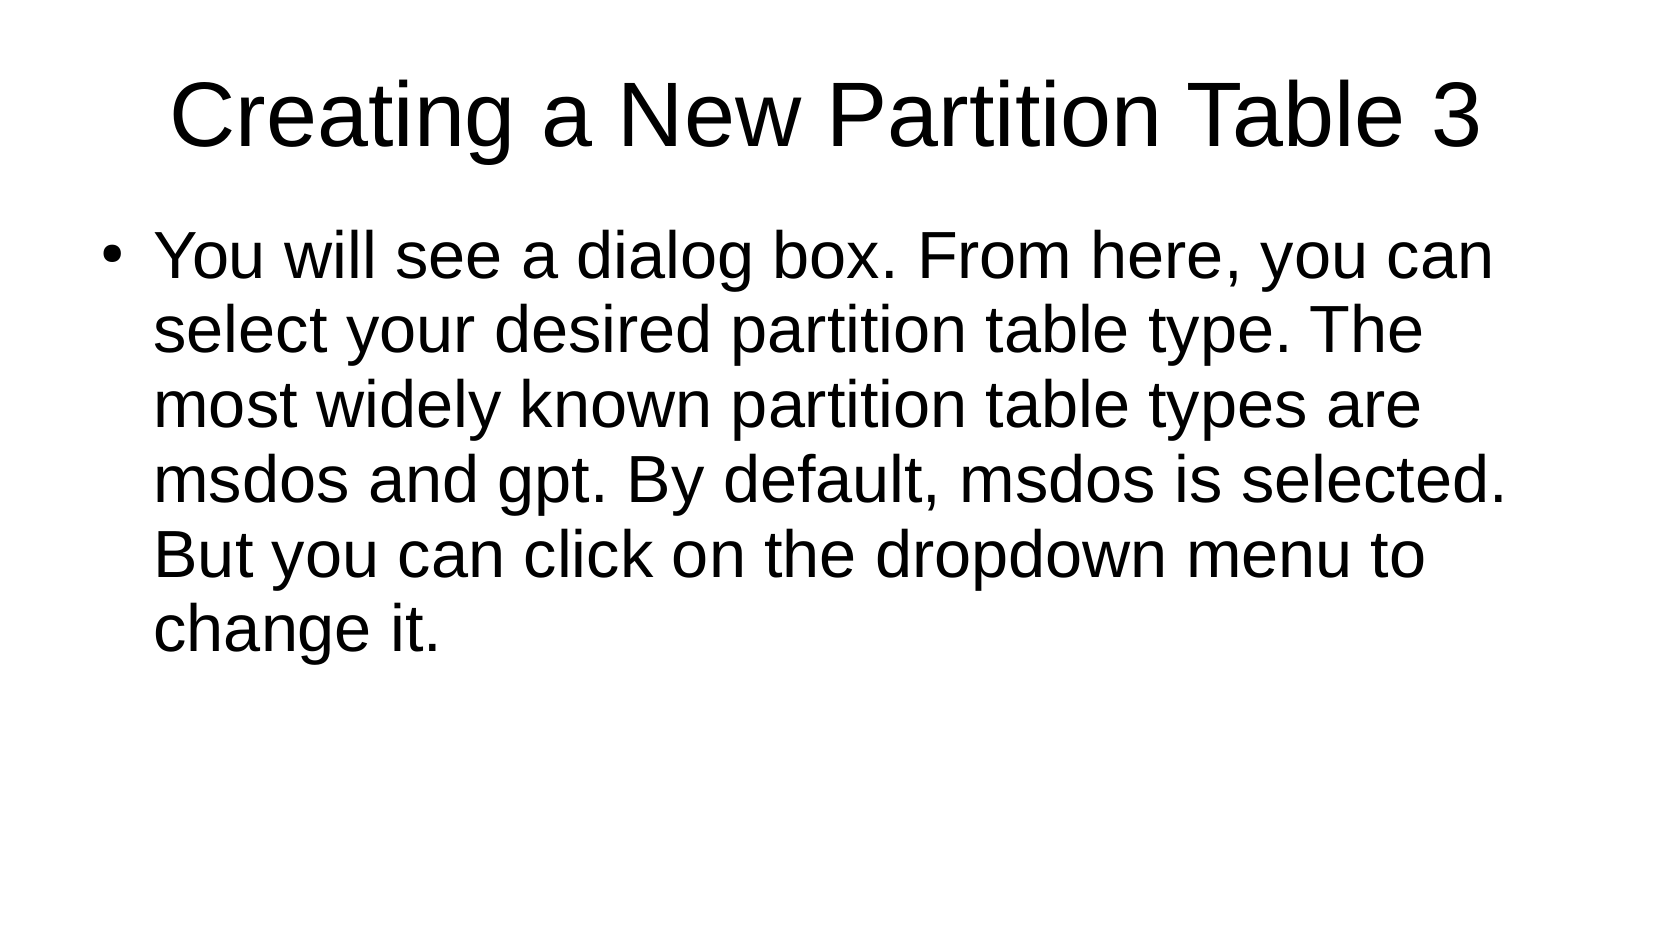

# Creating a New Partition Table 3
You will see a dialog box. From here, you can select your desired partition table type. The most widely known partition table types are msdos and gpt. By default, msdos is selected. But you can click on the dropdown menu to change it.